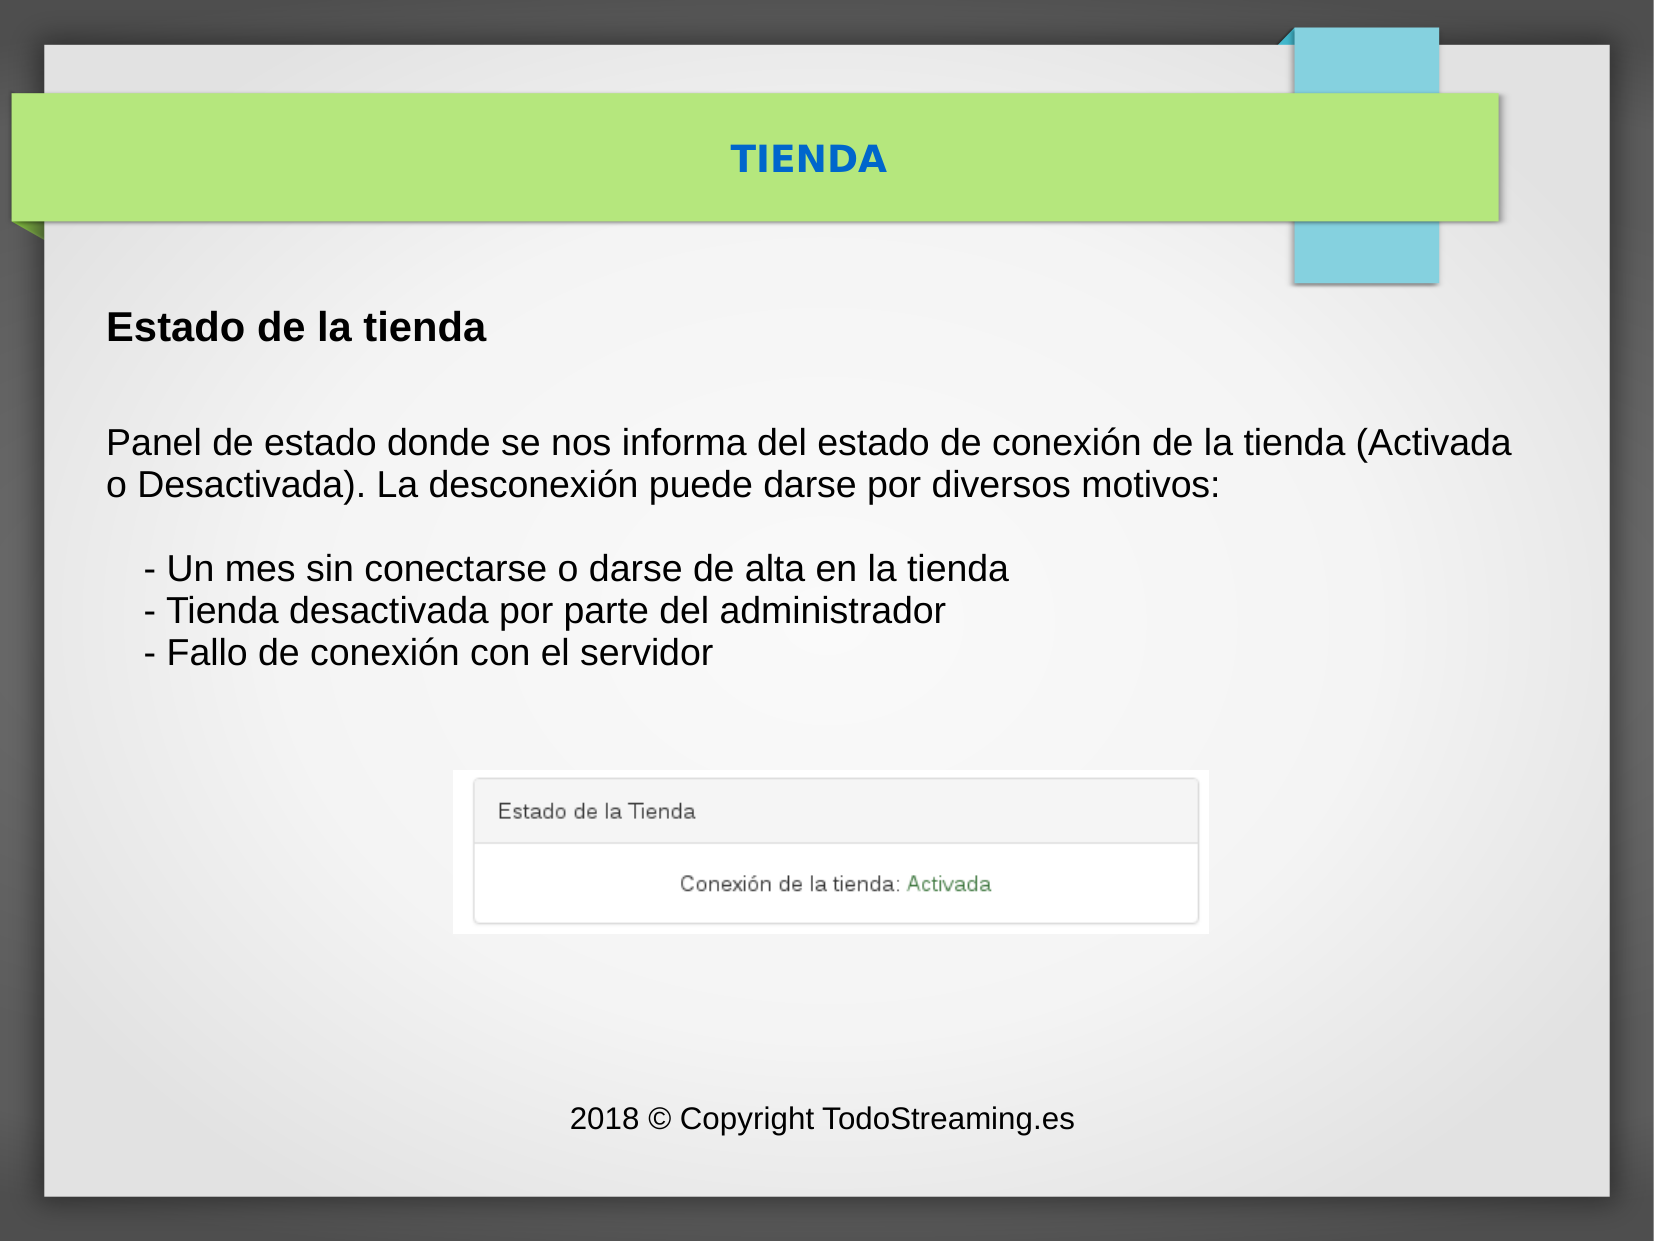

# TIENDA
Estado de la tienda
Panel de estado donde se nos informa del estado de conexión de la tienda (Activada o Desactivada). La desconexión puede darse por diversos motivos:
- Un mes sin conectarse o darse de alta en la tienda
- Tienda desactivada por parte del administrador
- Fallo de conexión con el servidor
2018 © Copyright TodoStreaming.es